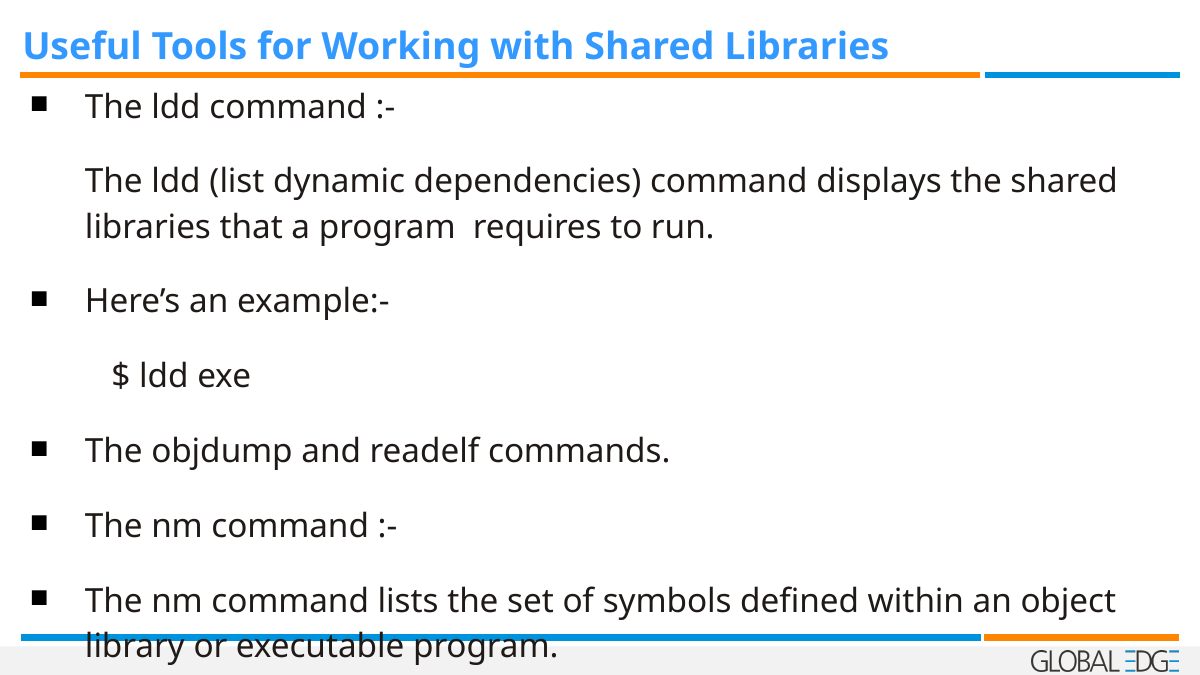

# Useful Tools for Working with Shared Libraries
The ldd command :-
The ldd (list dynamic dependencies) command displays the shared libraries that a program requires to run.
Here’s an example:-
 $ ldd exe
The objdump and readelf commands.
The nm command :-
The nm command lists the set of symbols defined within an object library or executable program.